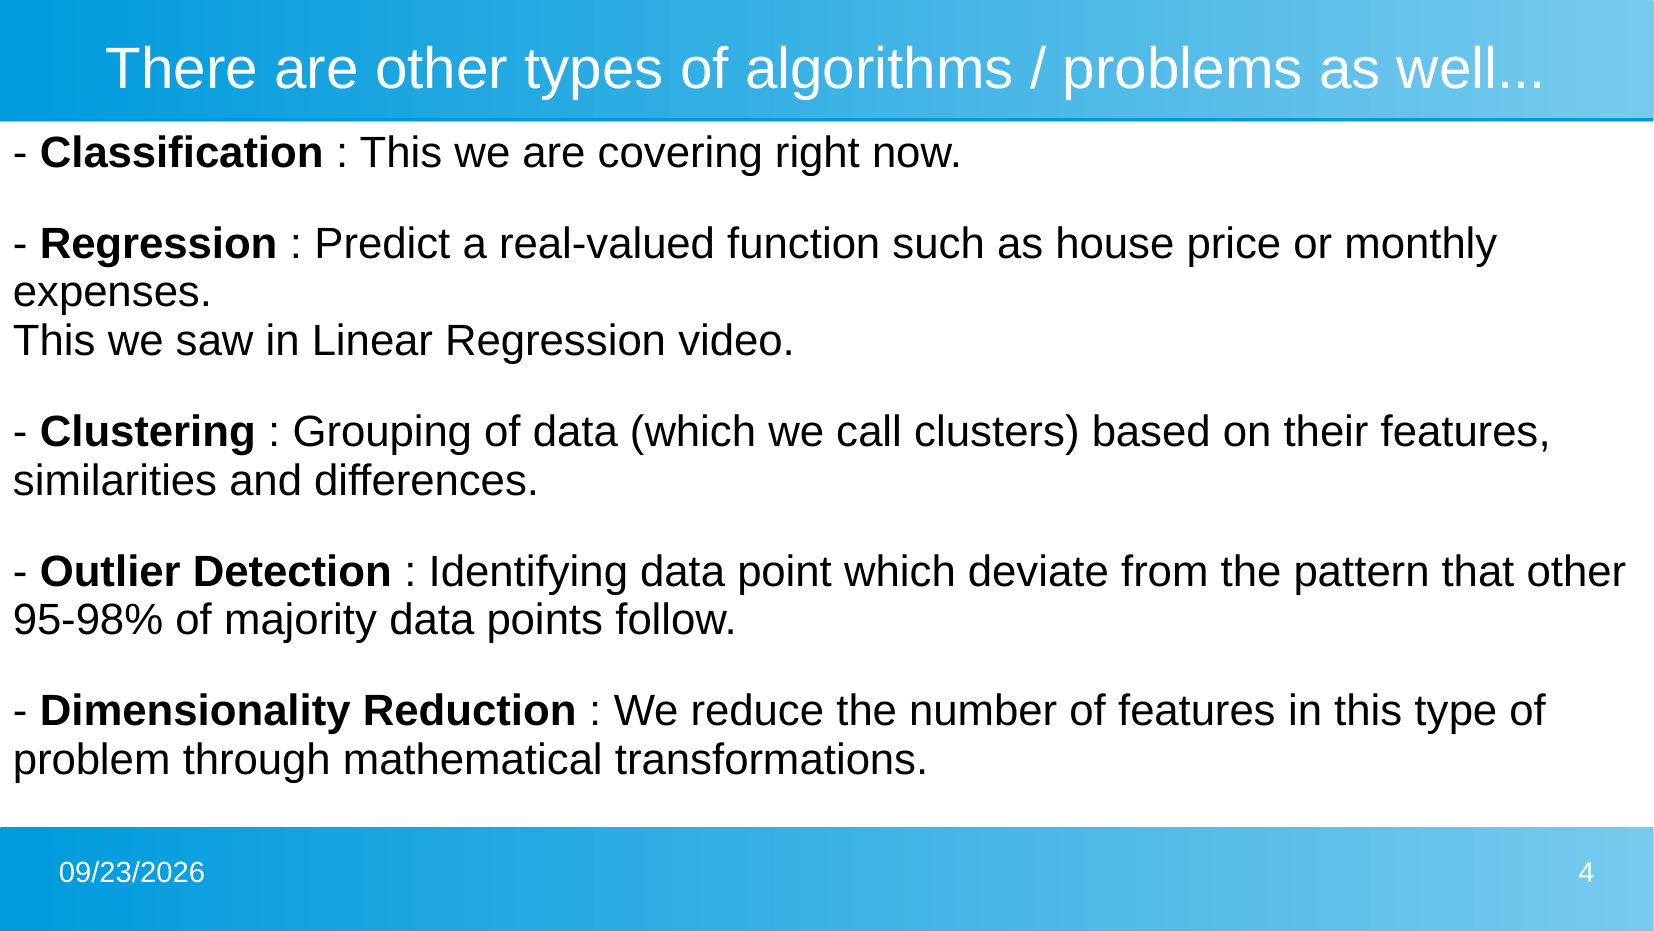

# There are other types of algorithms / problems as well...
- Classification : This we are covering right now.
- Regression : Predict a real-valued function such as house price or monthly expenses.
This we saw in Linear Regression video.
- Clustering : Grouping of data (which we call clusters) based on their features, similarities and differences.
- Outlier Detection : Identifying data point which deviate from the pattern that other 95-98% of majority data points follow.
- Dimensionality Reduction : We reduce the number of features in this type of problem through mathematical transformations.
4